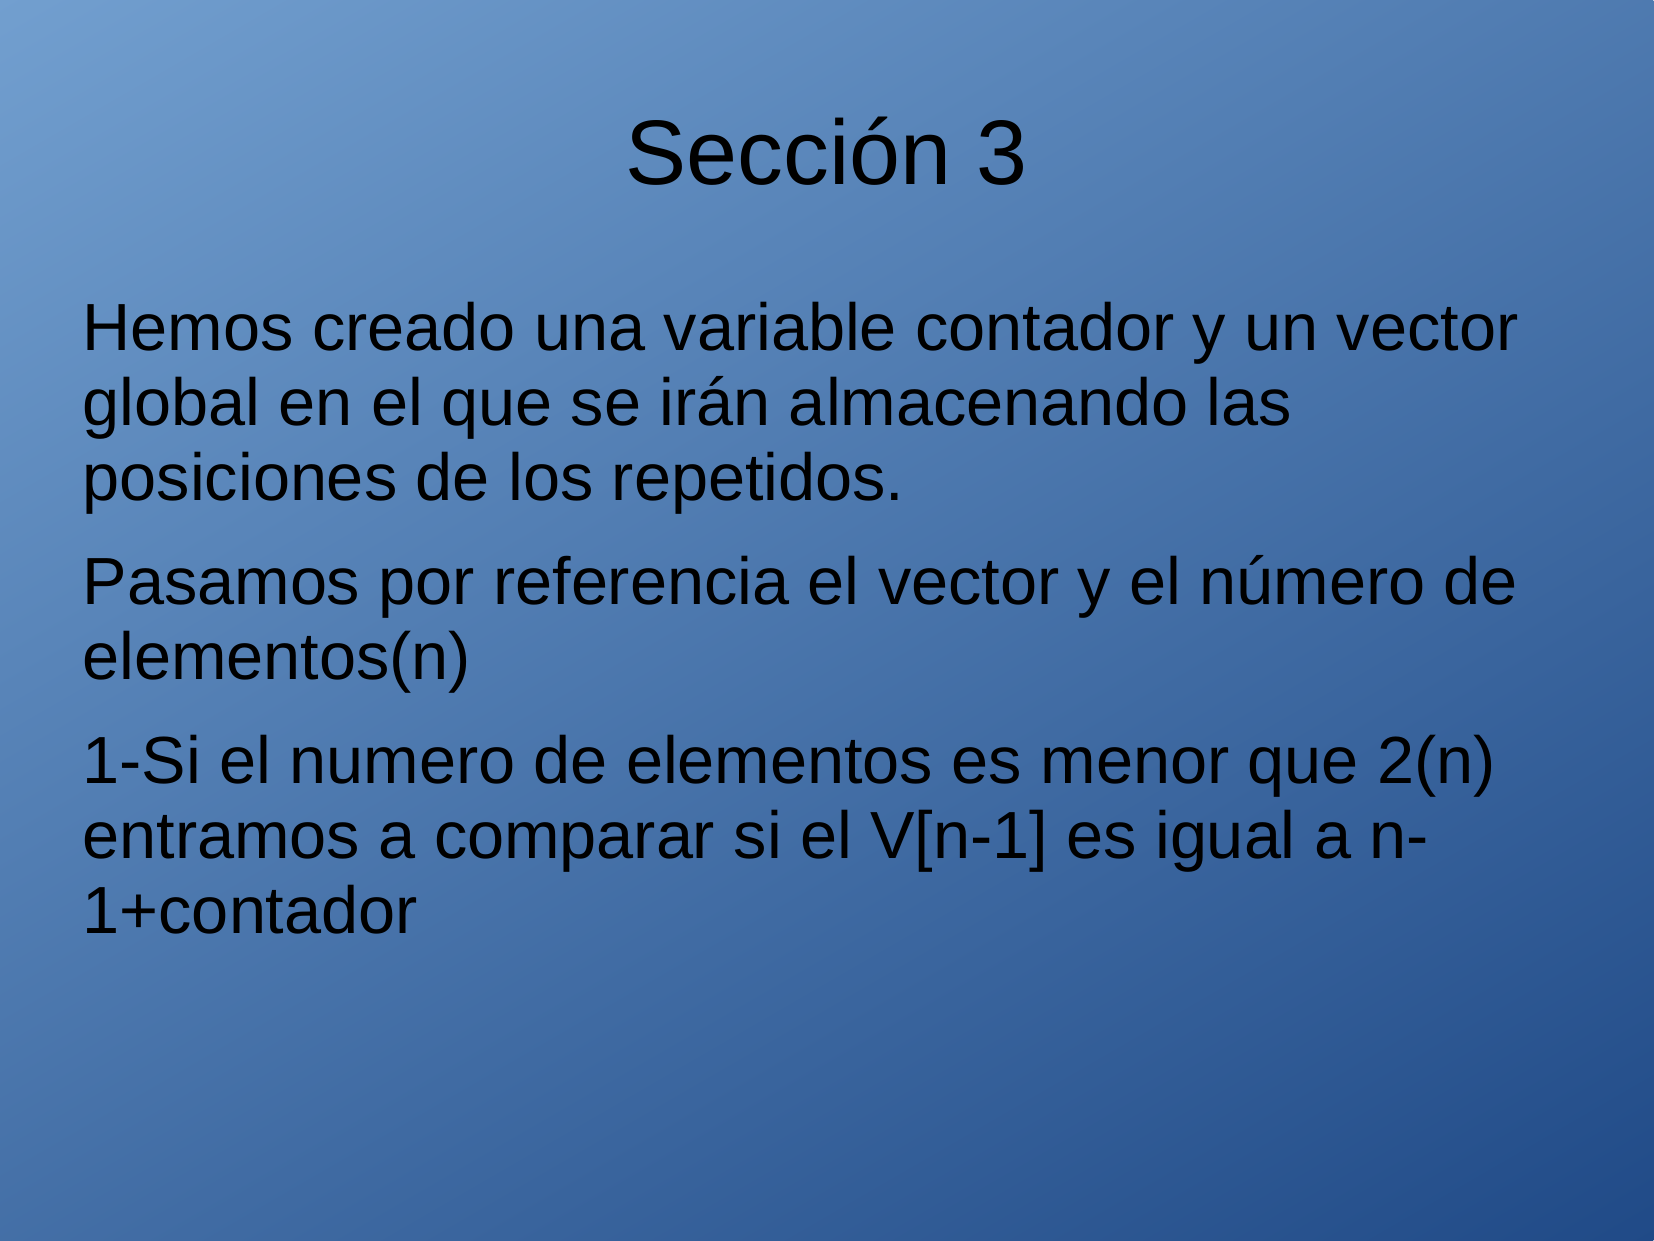

# Sección 3
Hemos creado una variable contador y un vector global en el que se irán almacenando las posiciones de los repetidos.
Pasamos por referencia el vector y el número de elementos(n)
1-Si el numero de elementos es menor que 2(n) entramos a comparar si el V[n-1] es igual a n-1+contador